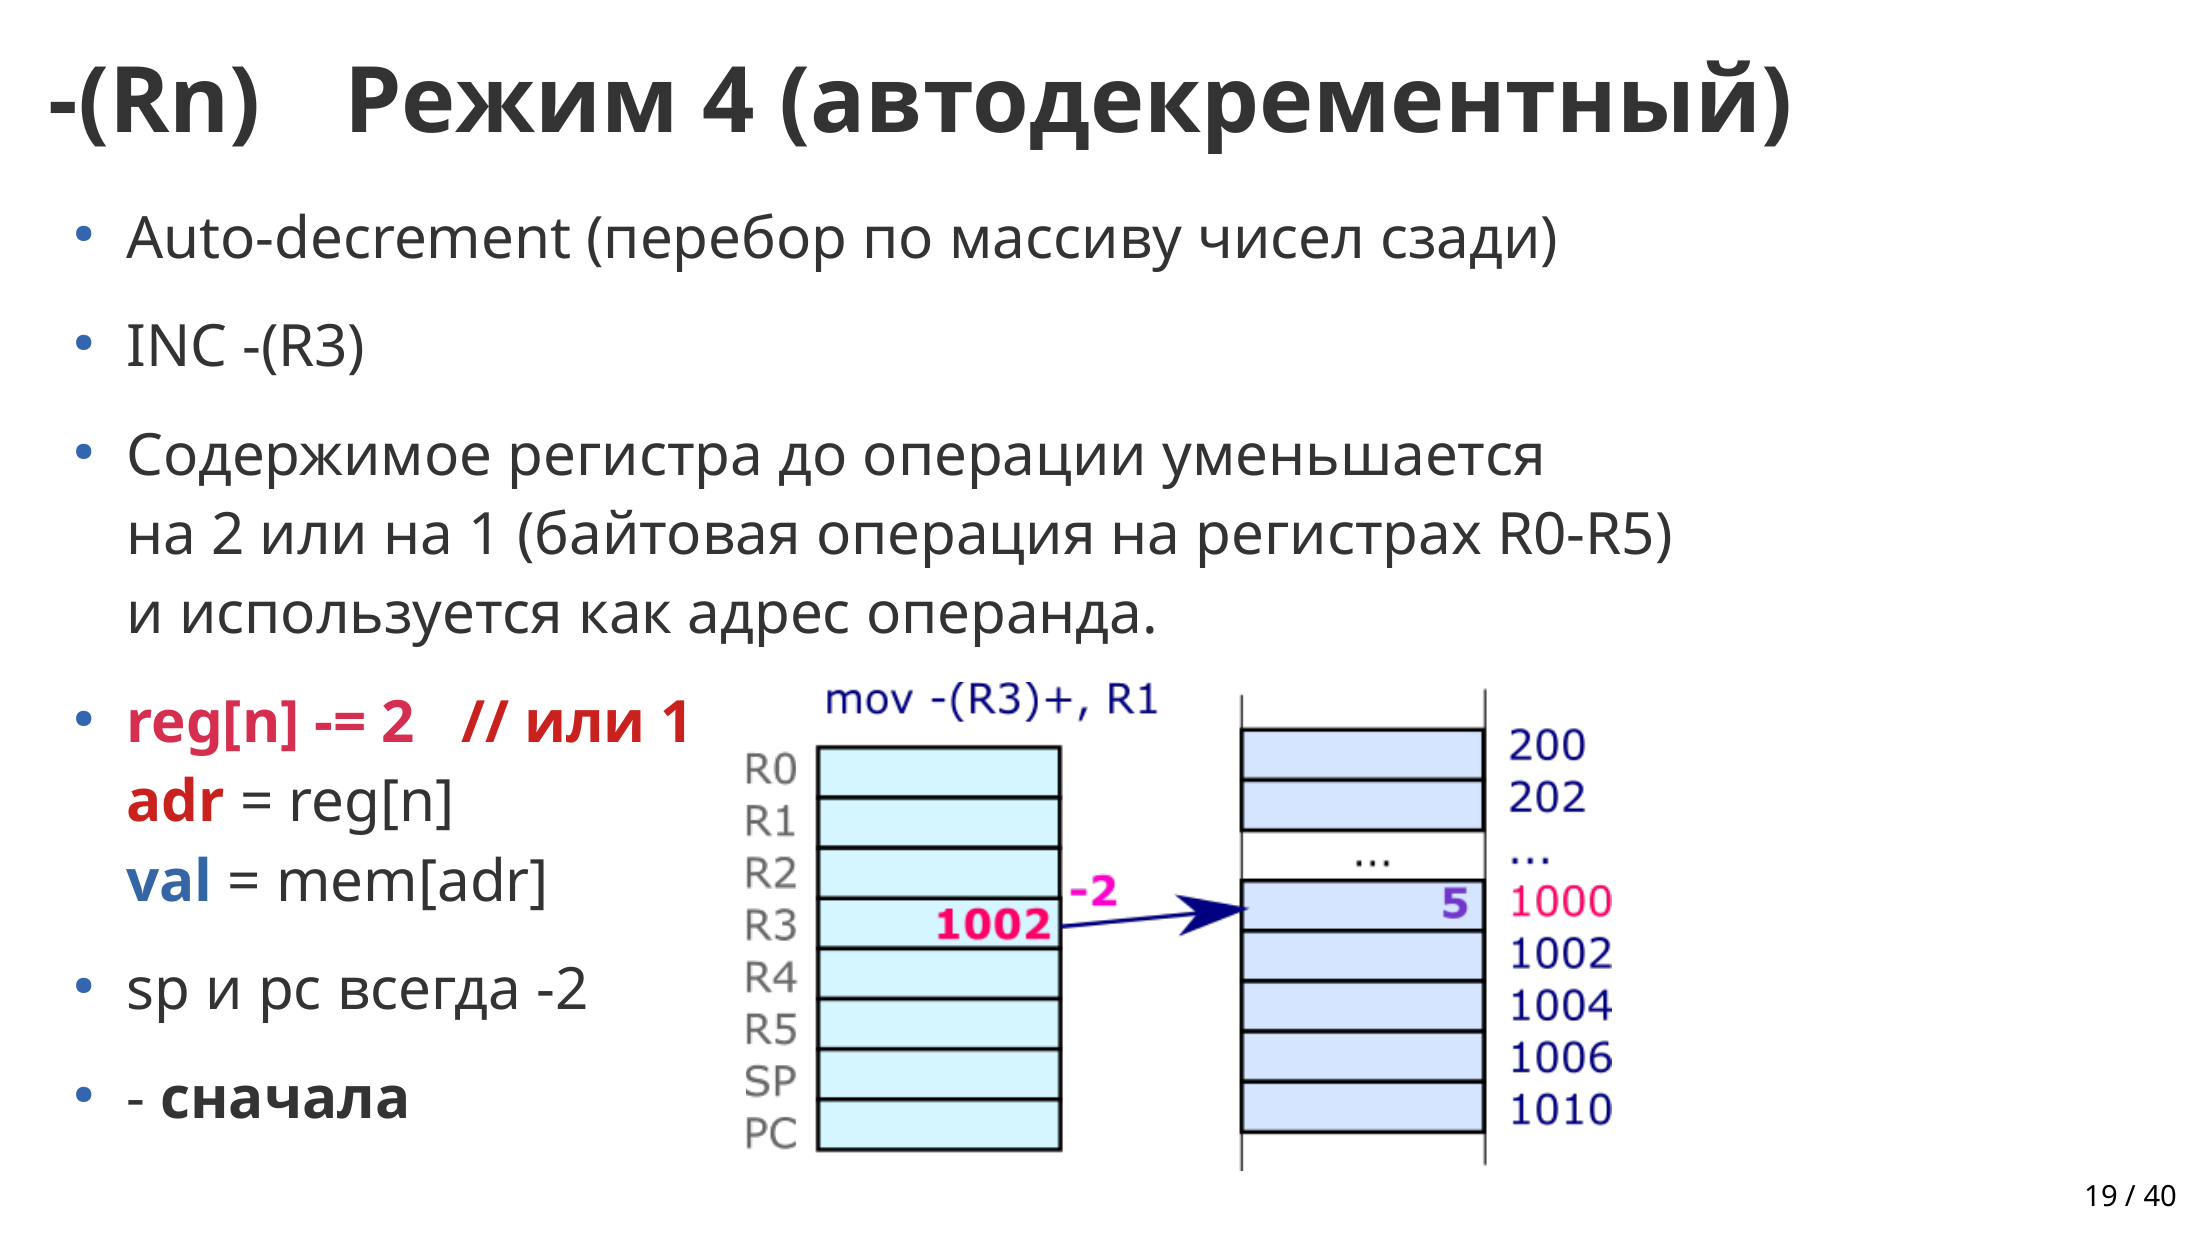

# -(Rn)		Режим 4 (автодекрементный)
Auto-decrement (перебор по массиву чисел сзади)
INC -(R3)
Содержимое регистра до операции уменьшается
на 2 или на 1 (байтовая операция на регистрах R0-R5) и используется как адрес операнда.
reg[n] -= 2 // или 1
adr = reg[n]
val = mem[adr]
sp и pc всегда -2
- сначала
19